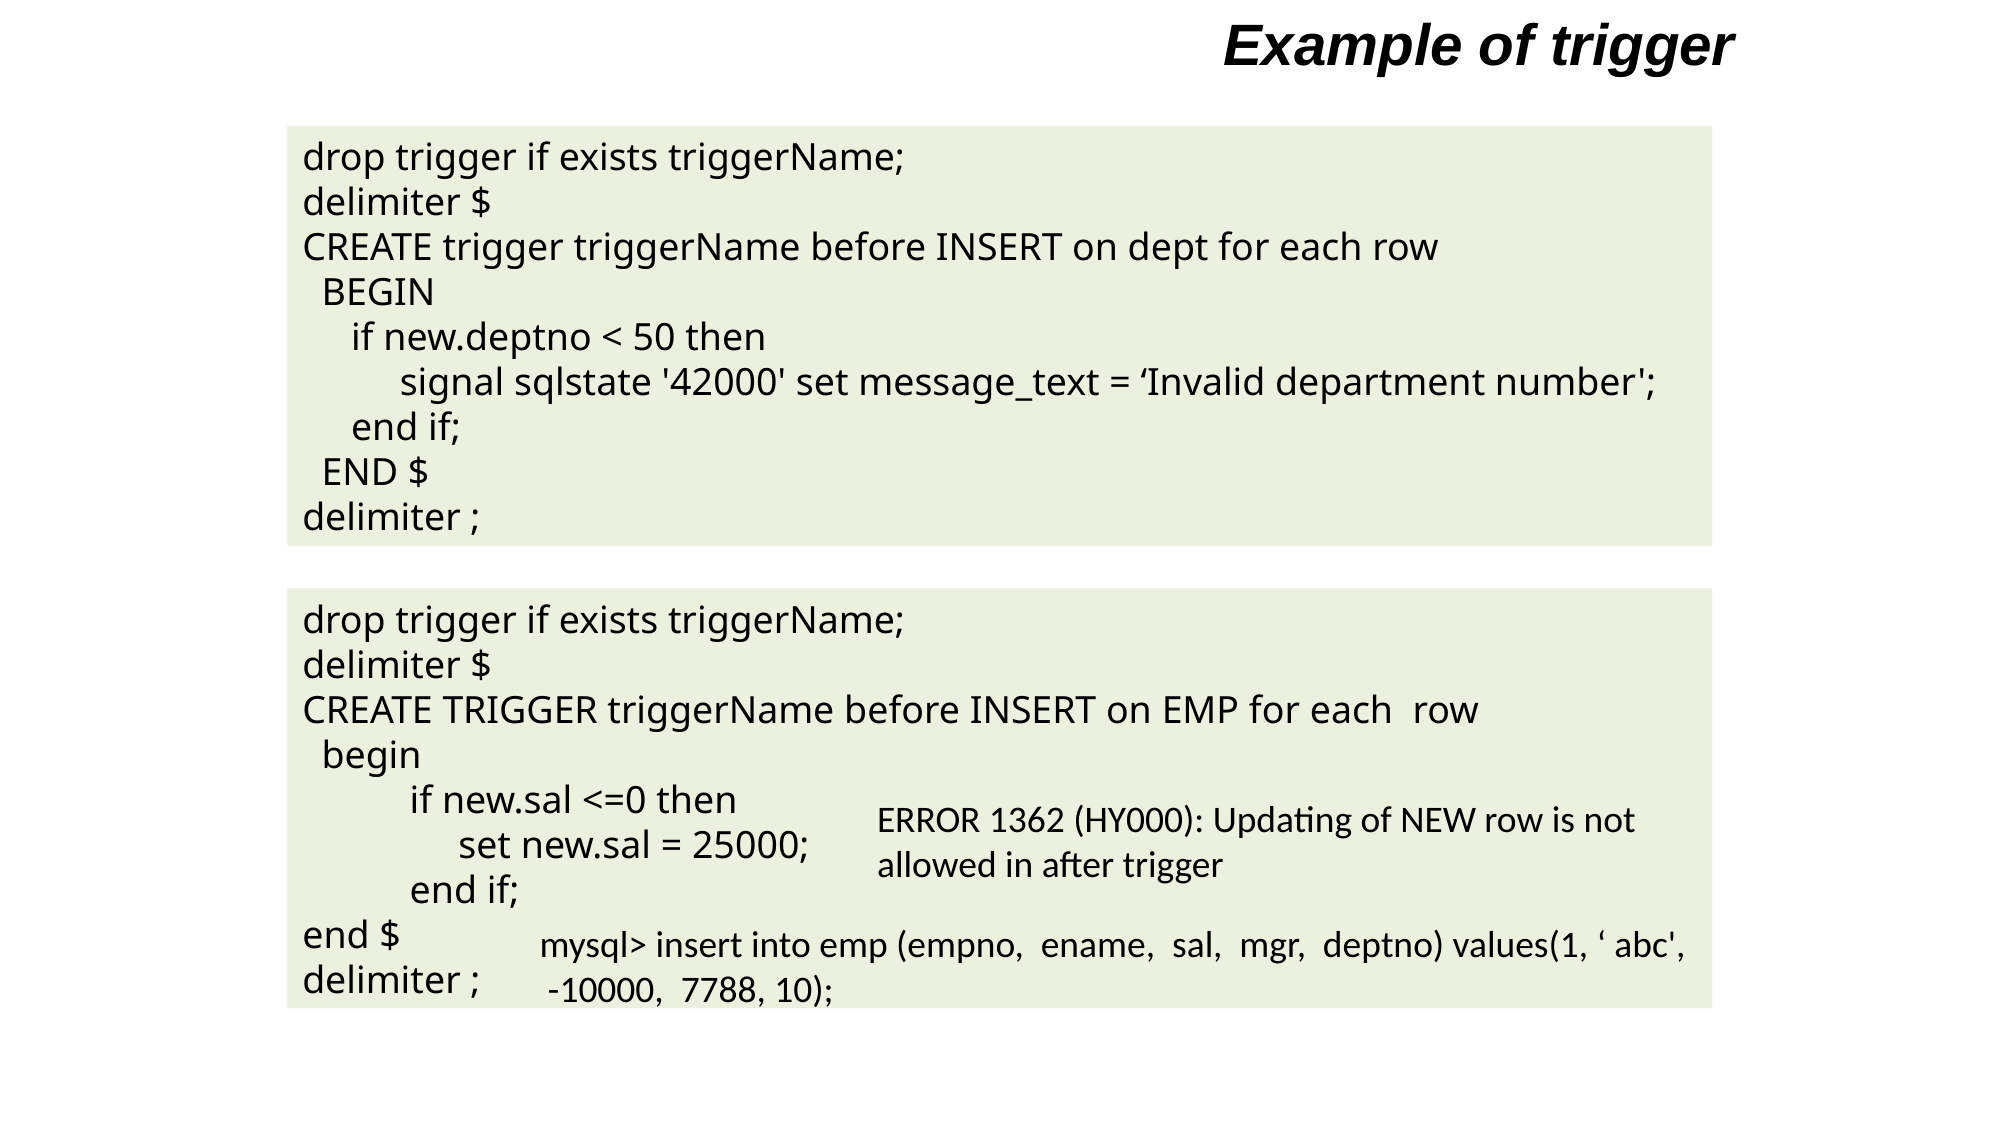

Example of trigger
drop trigger if exists triggerName;
delimiter $
CREATE trigger triggerName before INSERT on dept for each row
 BEGIN
 if new.deptno < 50 then
 signal sqlstate '42000' set message_text = ‘Invalid department number';
 end if;
 END $
delimiter ;
drop trigger if exists triggerName;
delimiter $
CREATE TRIGGER triggerName before INSERT on EMP for each row
 begin
 if new.sal <=0 then
 set new.sal = 25000;
 end if;
end $
delimiter ;
ERROR 1362 (HY000): Updating of NEW row is not allowed in after trigger
mysql> insert into emp (empno, ename, sal, mgr, deptno) values(1, ‘ abc', -10000, 7788, 10);